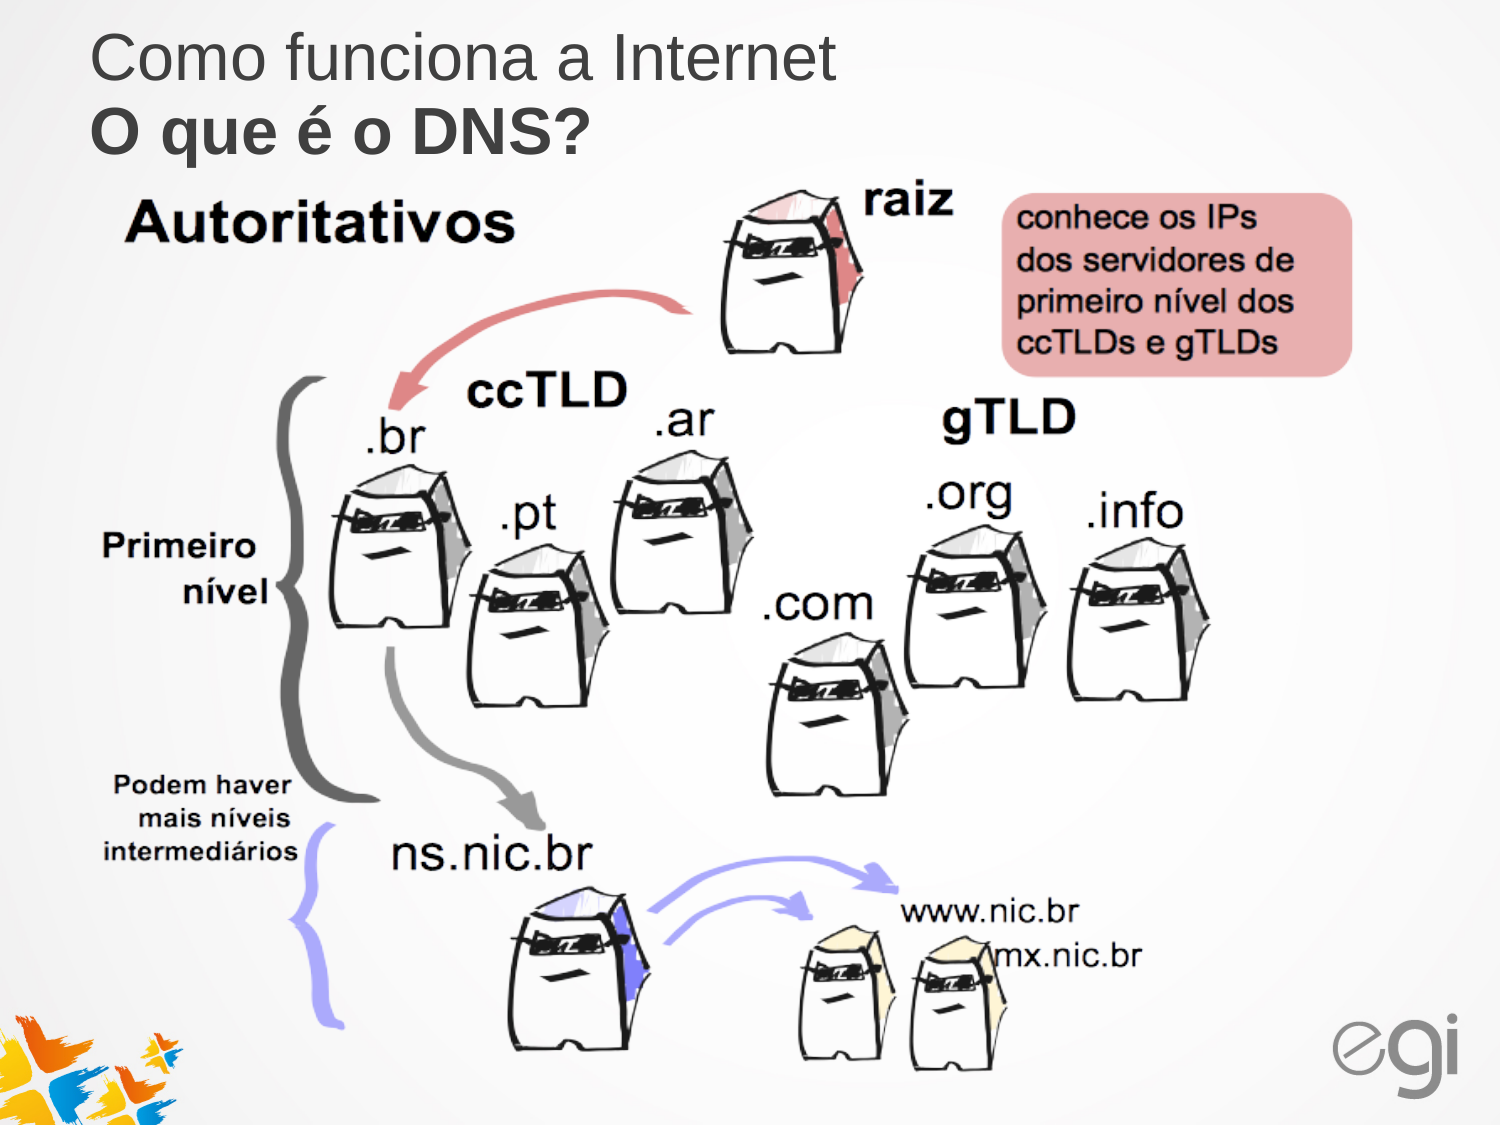

Como funciona a Internet
O que é o DNS?